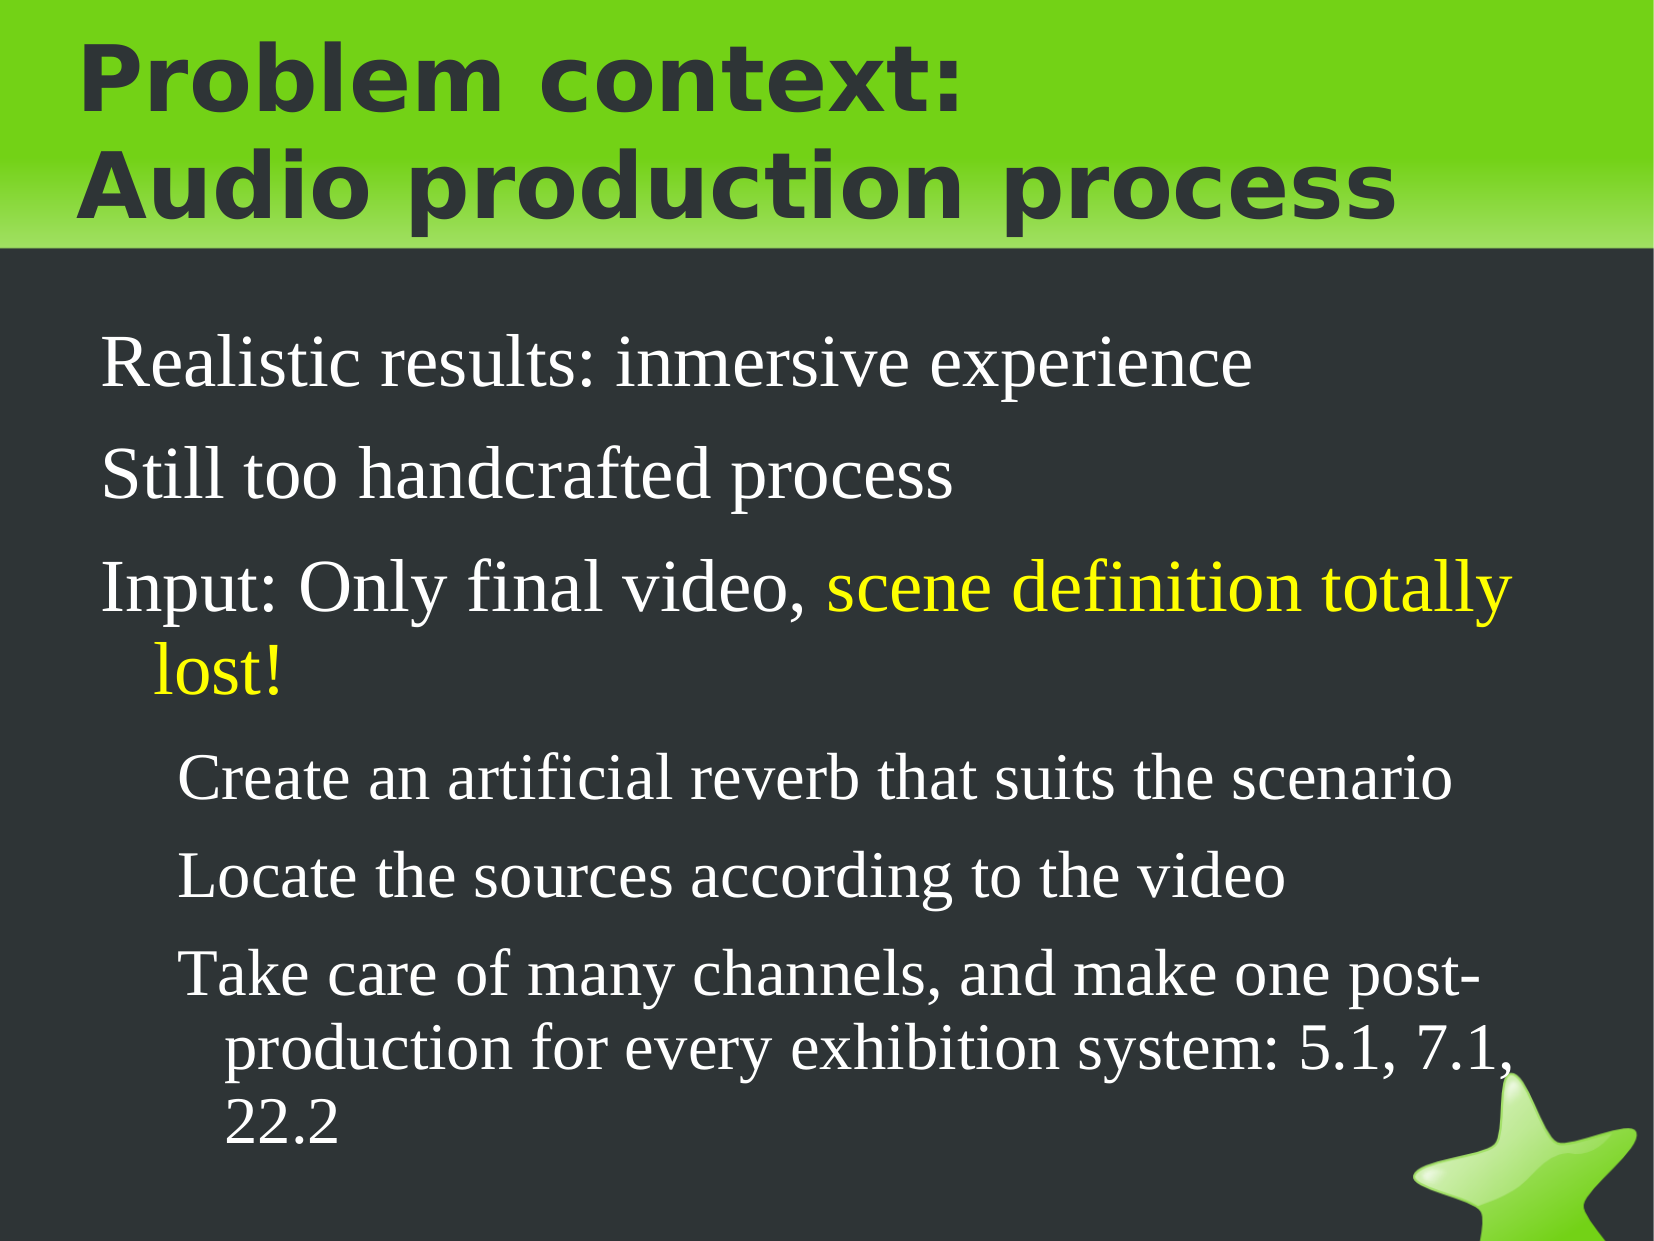

# Problem context: Audio production process
Realistic results: inmersive experience
Still too handcrafted process
Input: Only final video, scene definition totally lost!
Create an artificial reverb that suits the scenario
Locate the sources according to the video
Take care of many channels, and make one post-production for every exhibition system: 5.1, 7.1, 22.2